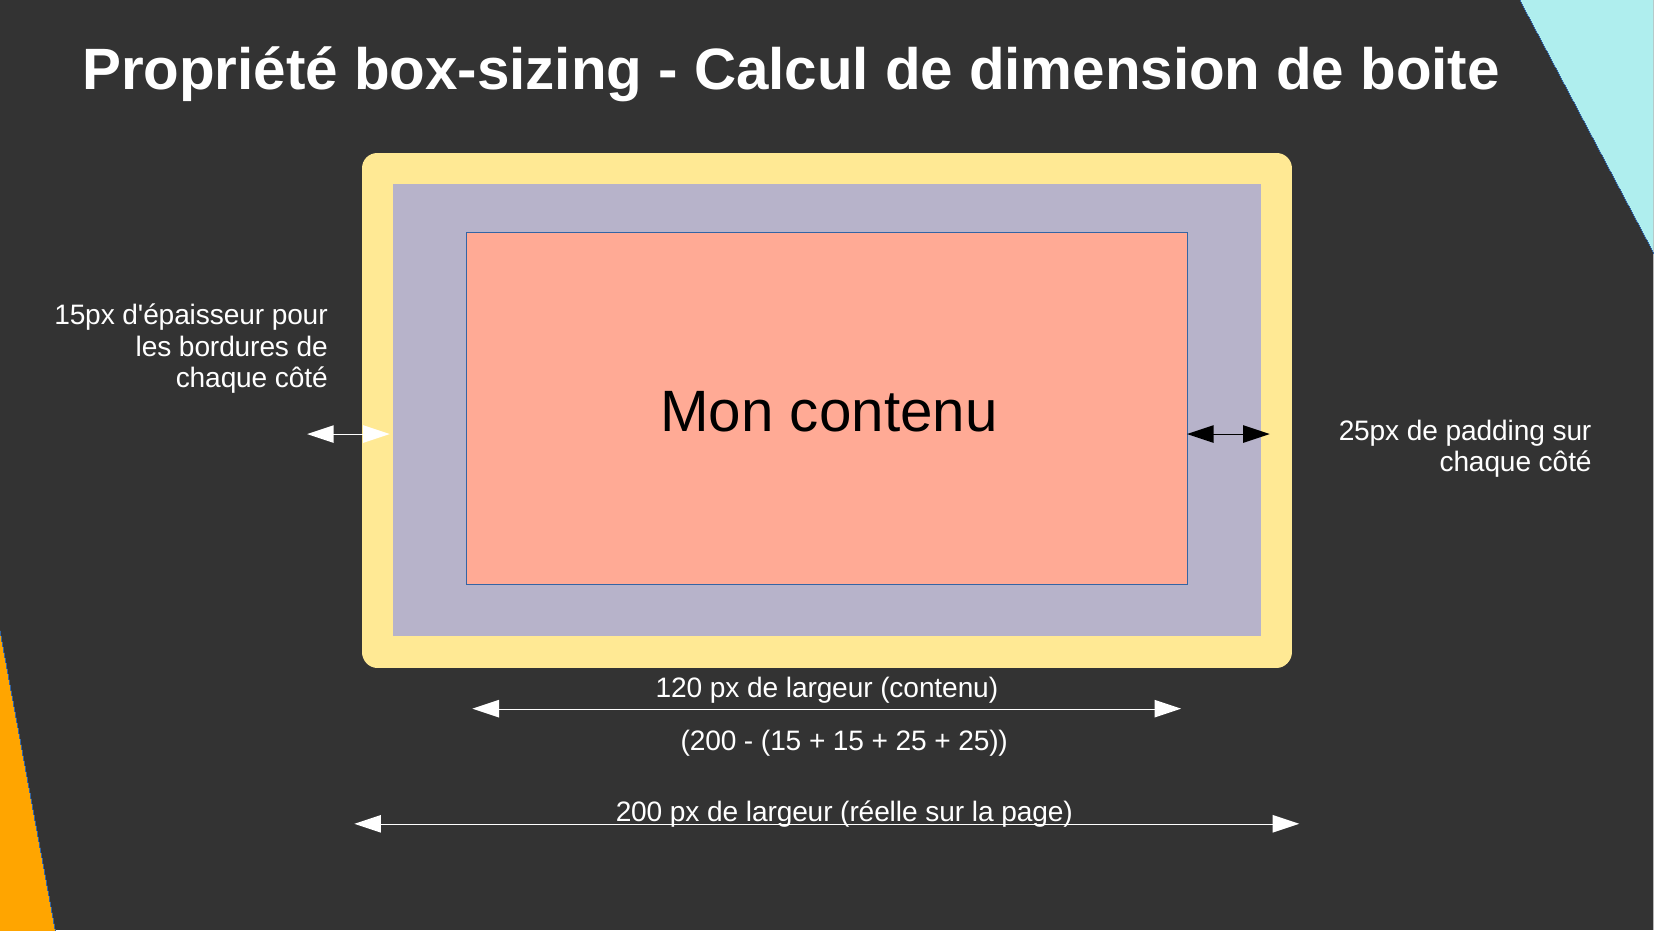

# Propriété box-sizing - Calcul de dimension de boite
15px d'épaisseur pour les bordures de chaque côté
Mon contenu
25px de padding sur chaque côté
120 px de largeur (contenu)
(200 - (15 + 15 + 25 + 25))
200 px de largeur (réelle sur la page)